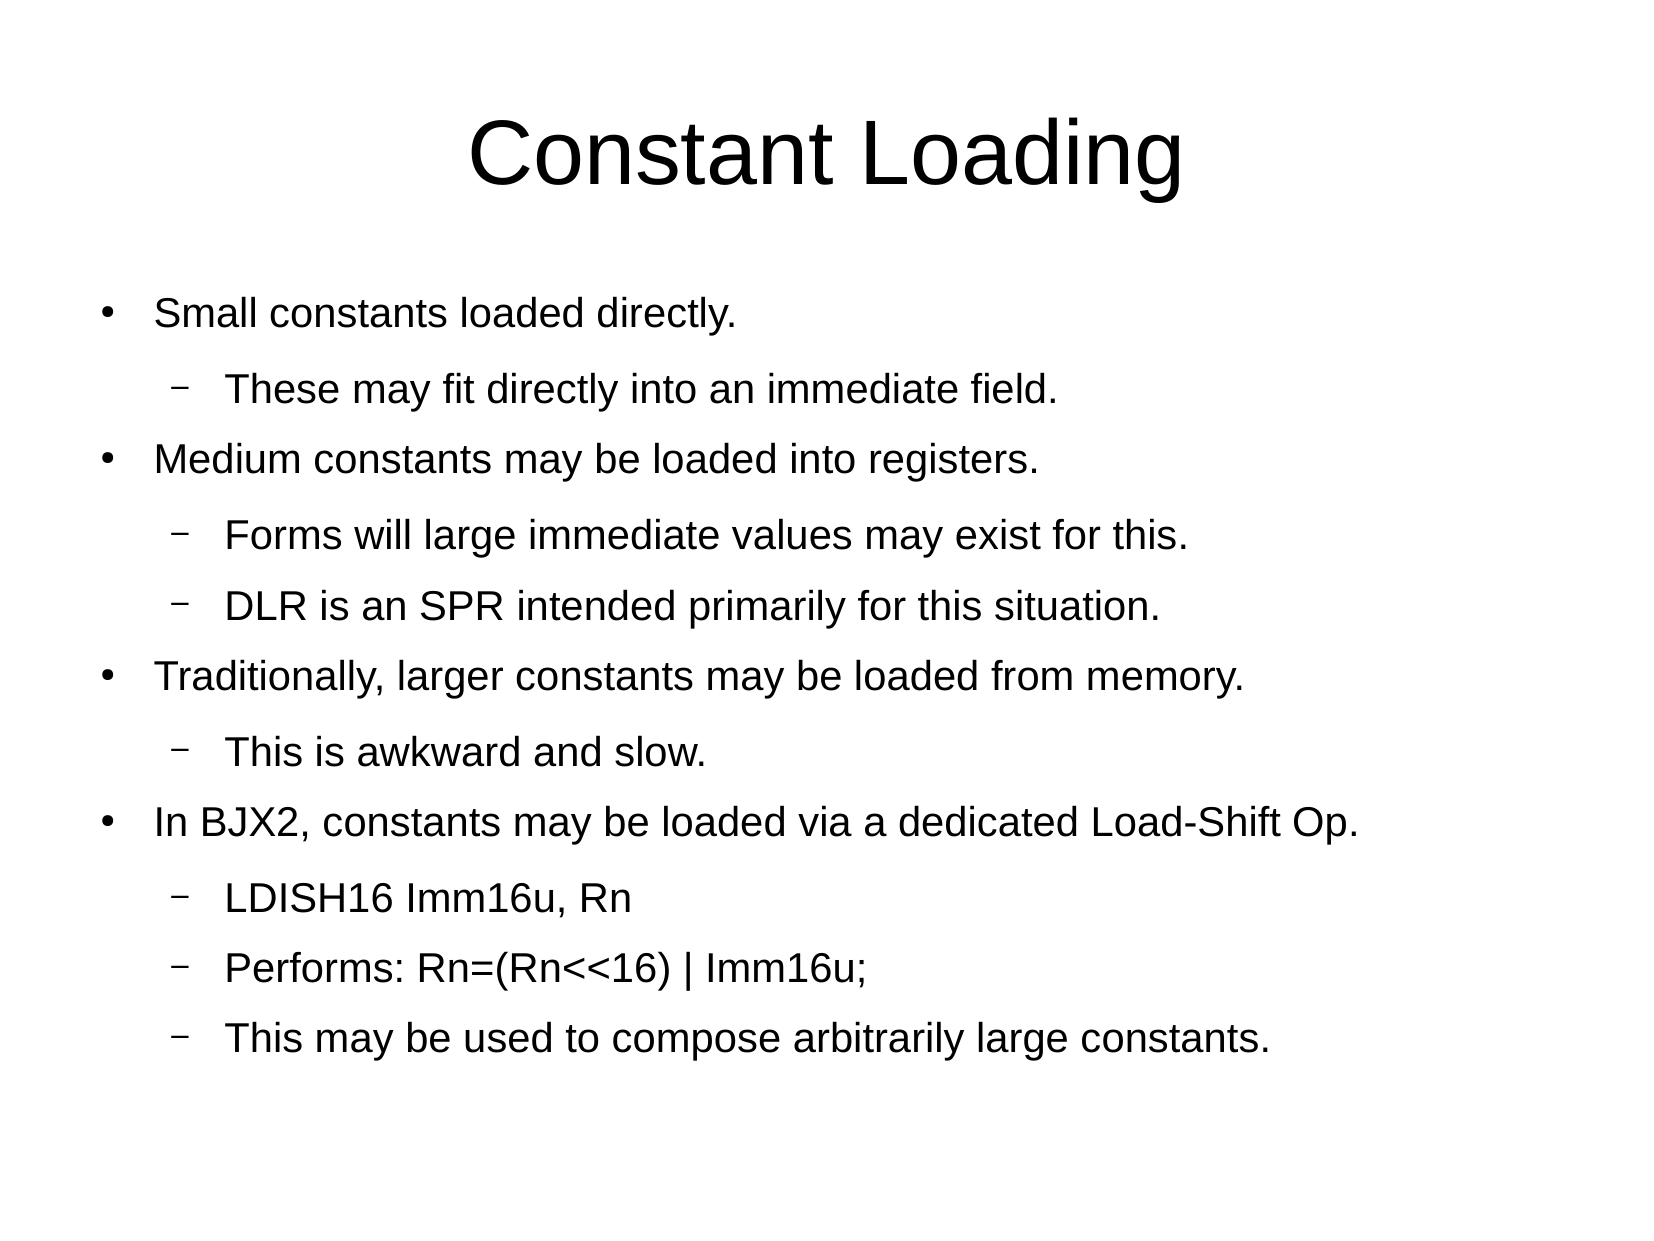

# Constant Loading
Small constants loaded directly.
These may fit directly into an immediate field.
Medium constants may be loaded into registers.
Forms will large immediate values may exist for this.
DLR is an SPR intended primarily for this situation.
Traditionally, larger constants may be loaded from memory.
This is awkward and slow.
In BJX2, constants may be loaded via a dedicated Load-Shift Op.
LDISH16 Imm16u, Rn
Performs: Rn=(Rn<<16) | Imm16u;
This may be used to compose arbitrarily large constants.